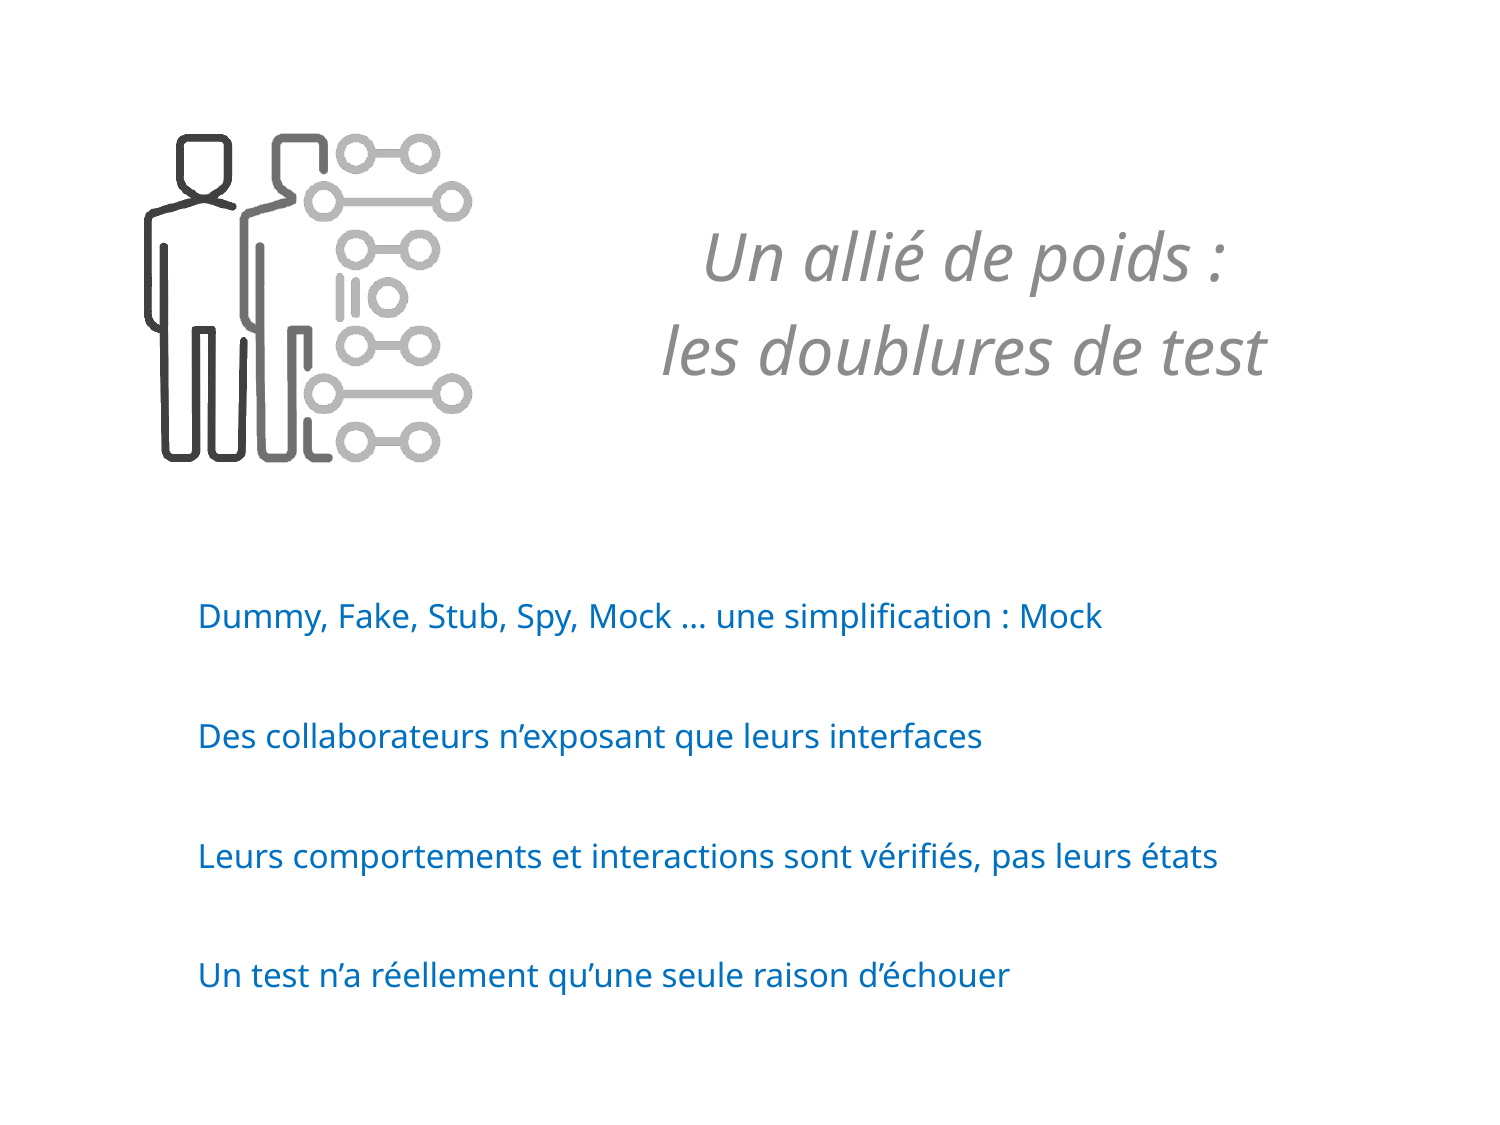

Un allié de poids :
les doublures de test
Dummy, Fake, Stub, Spy, Mock … une simplification : Mock
Des collaborateurs n’exposant que leurs interfaces
Leurs comportements et interactions sont vérifiés, pas leurs états
Un test n’a réellement qu’une seule raison d’échouer